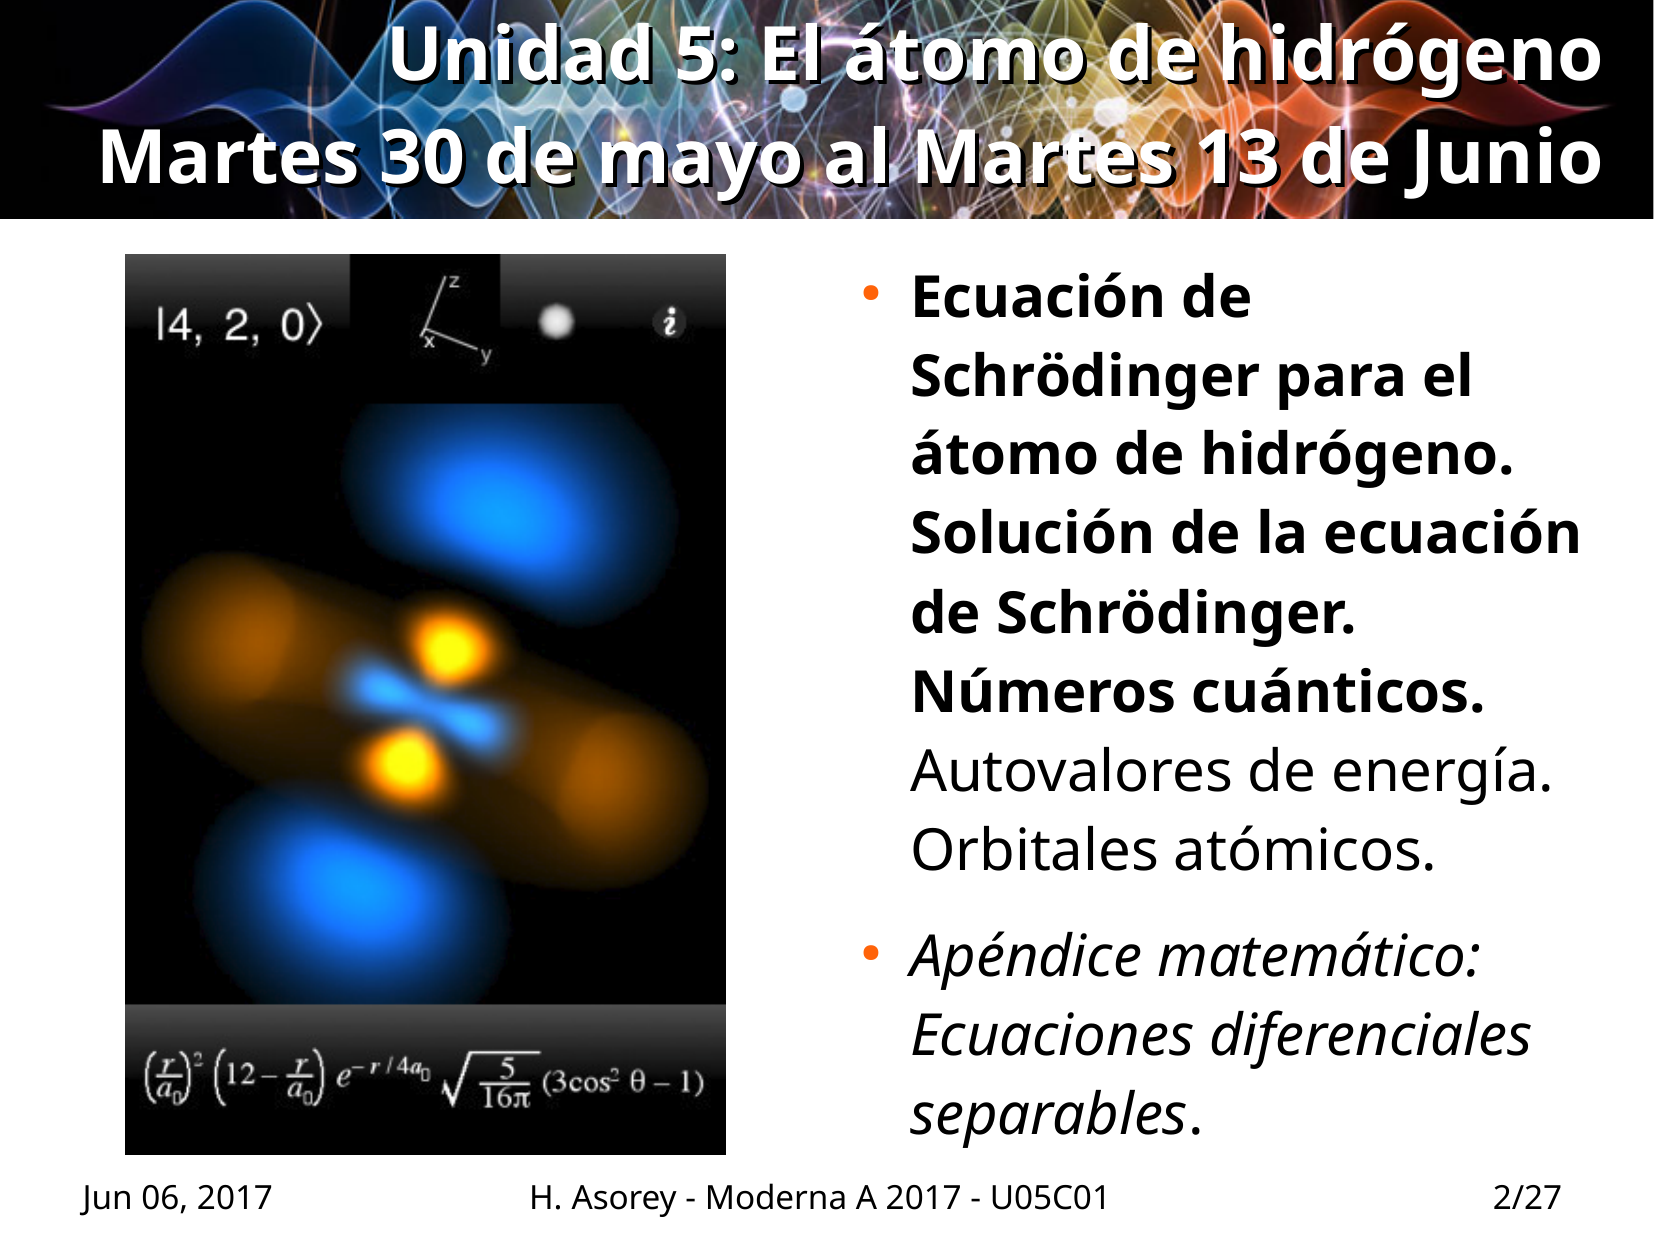

# Unidad 5: El átomo de hidrógeno Martes 30 de mayo al Martes 13 de Junio
Ecuación de Schrödinger para el átomo de hidrógeno. Solución de la ecuación de Schrödinger. Números cuánticos. Autovalores de energía. Orbitales atómicos.
Apéndice matemático: Ecuaciones diferenciales separables.
Jun 06, 2017
H. Asorey - Moderna A 2017 - U05C01
2